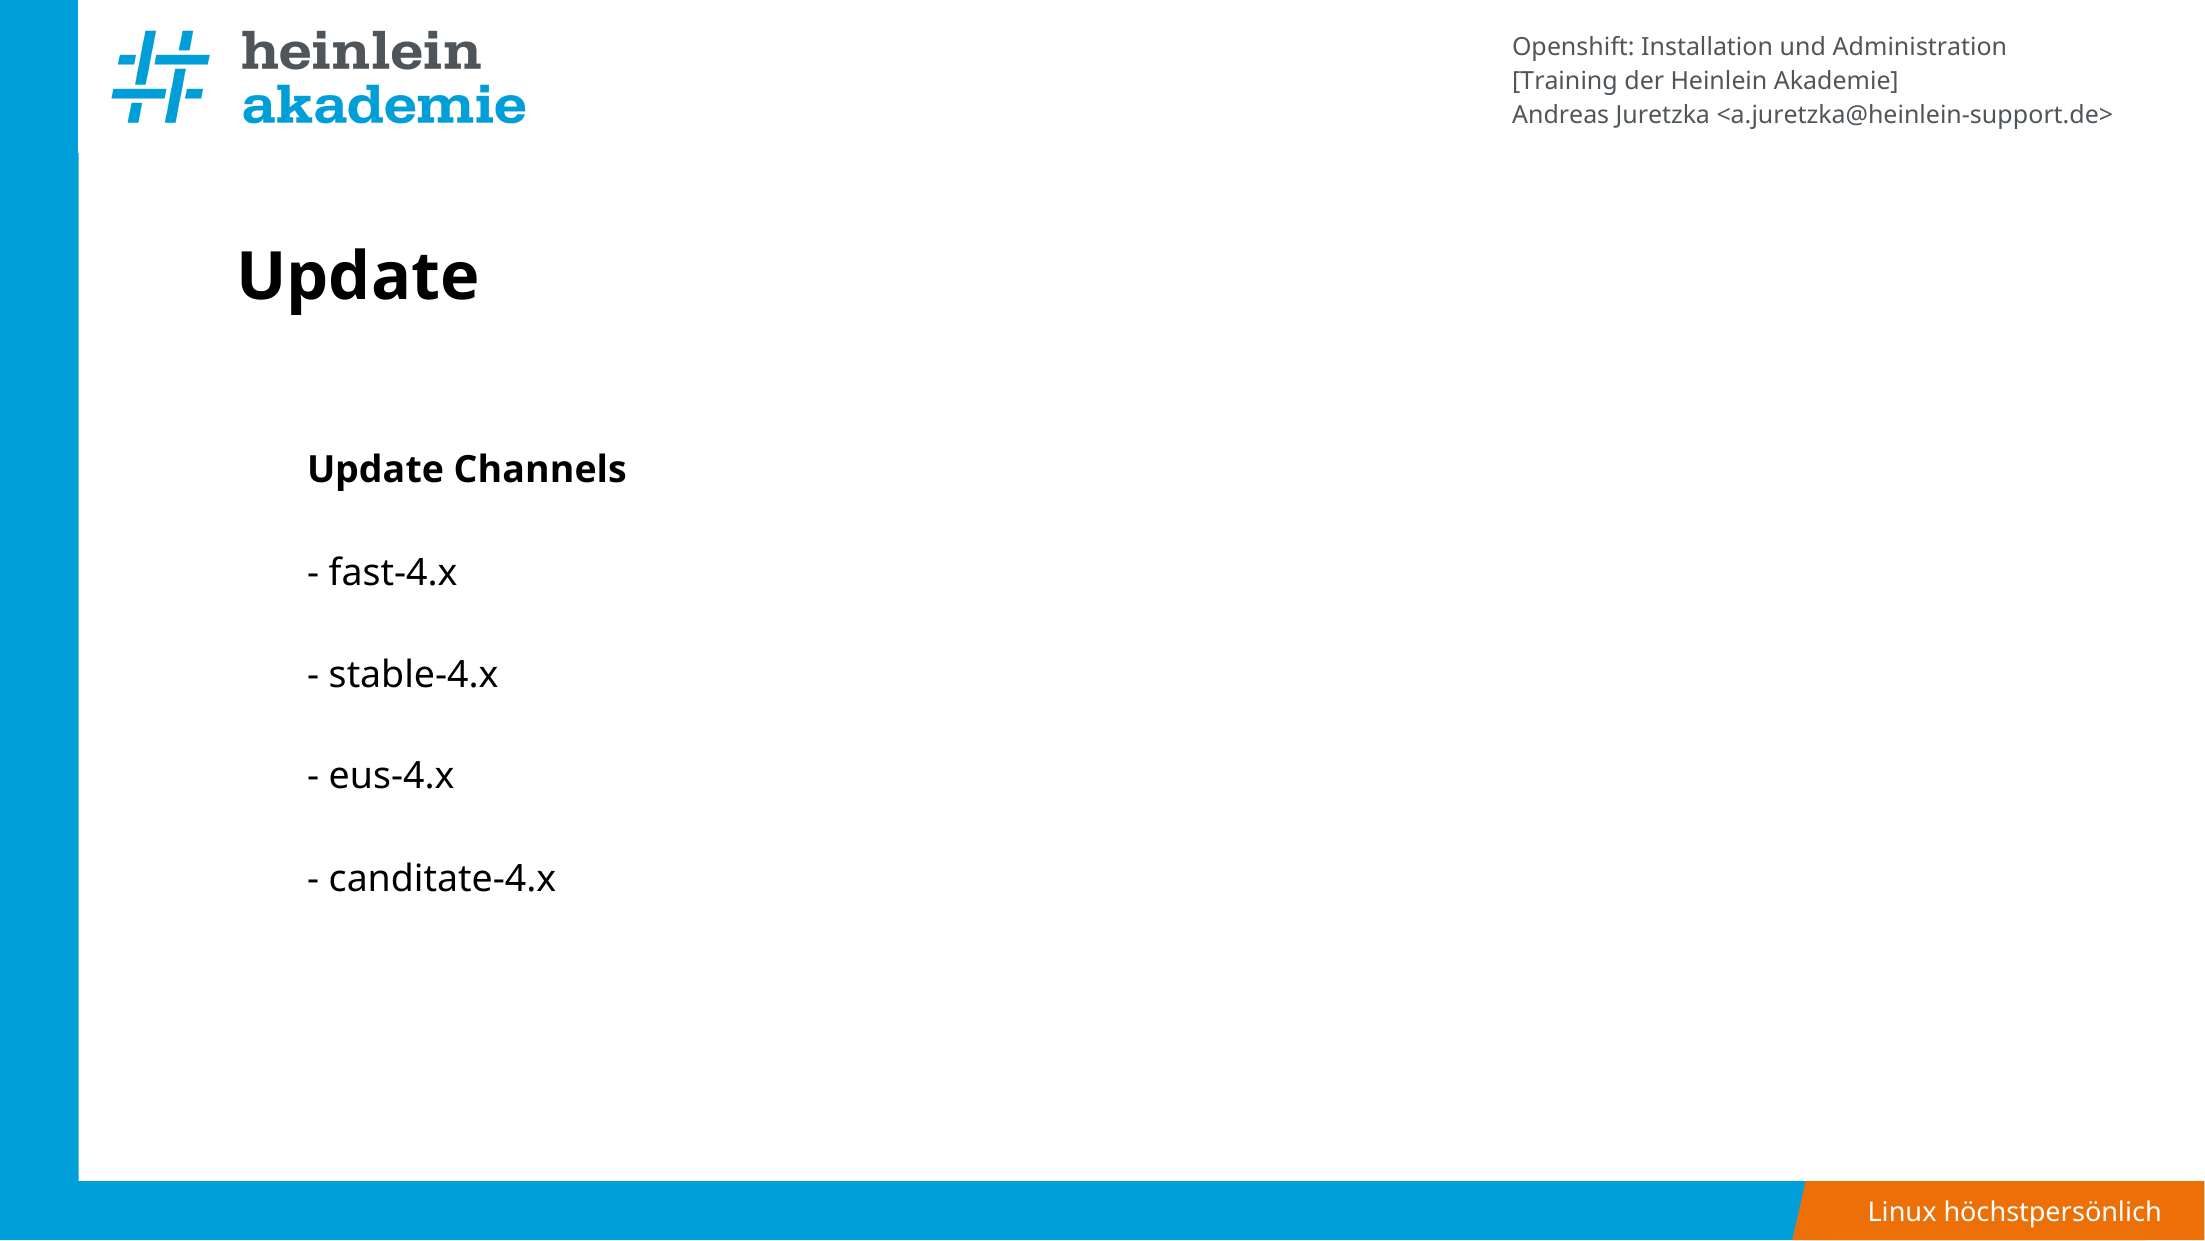

# Update
Update Channels
- fast-4.x
- stable-4.x
- eus-4.x
- canditate-4.x